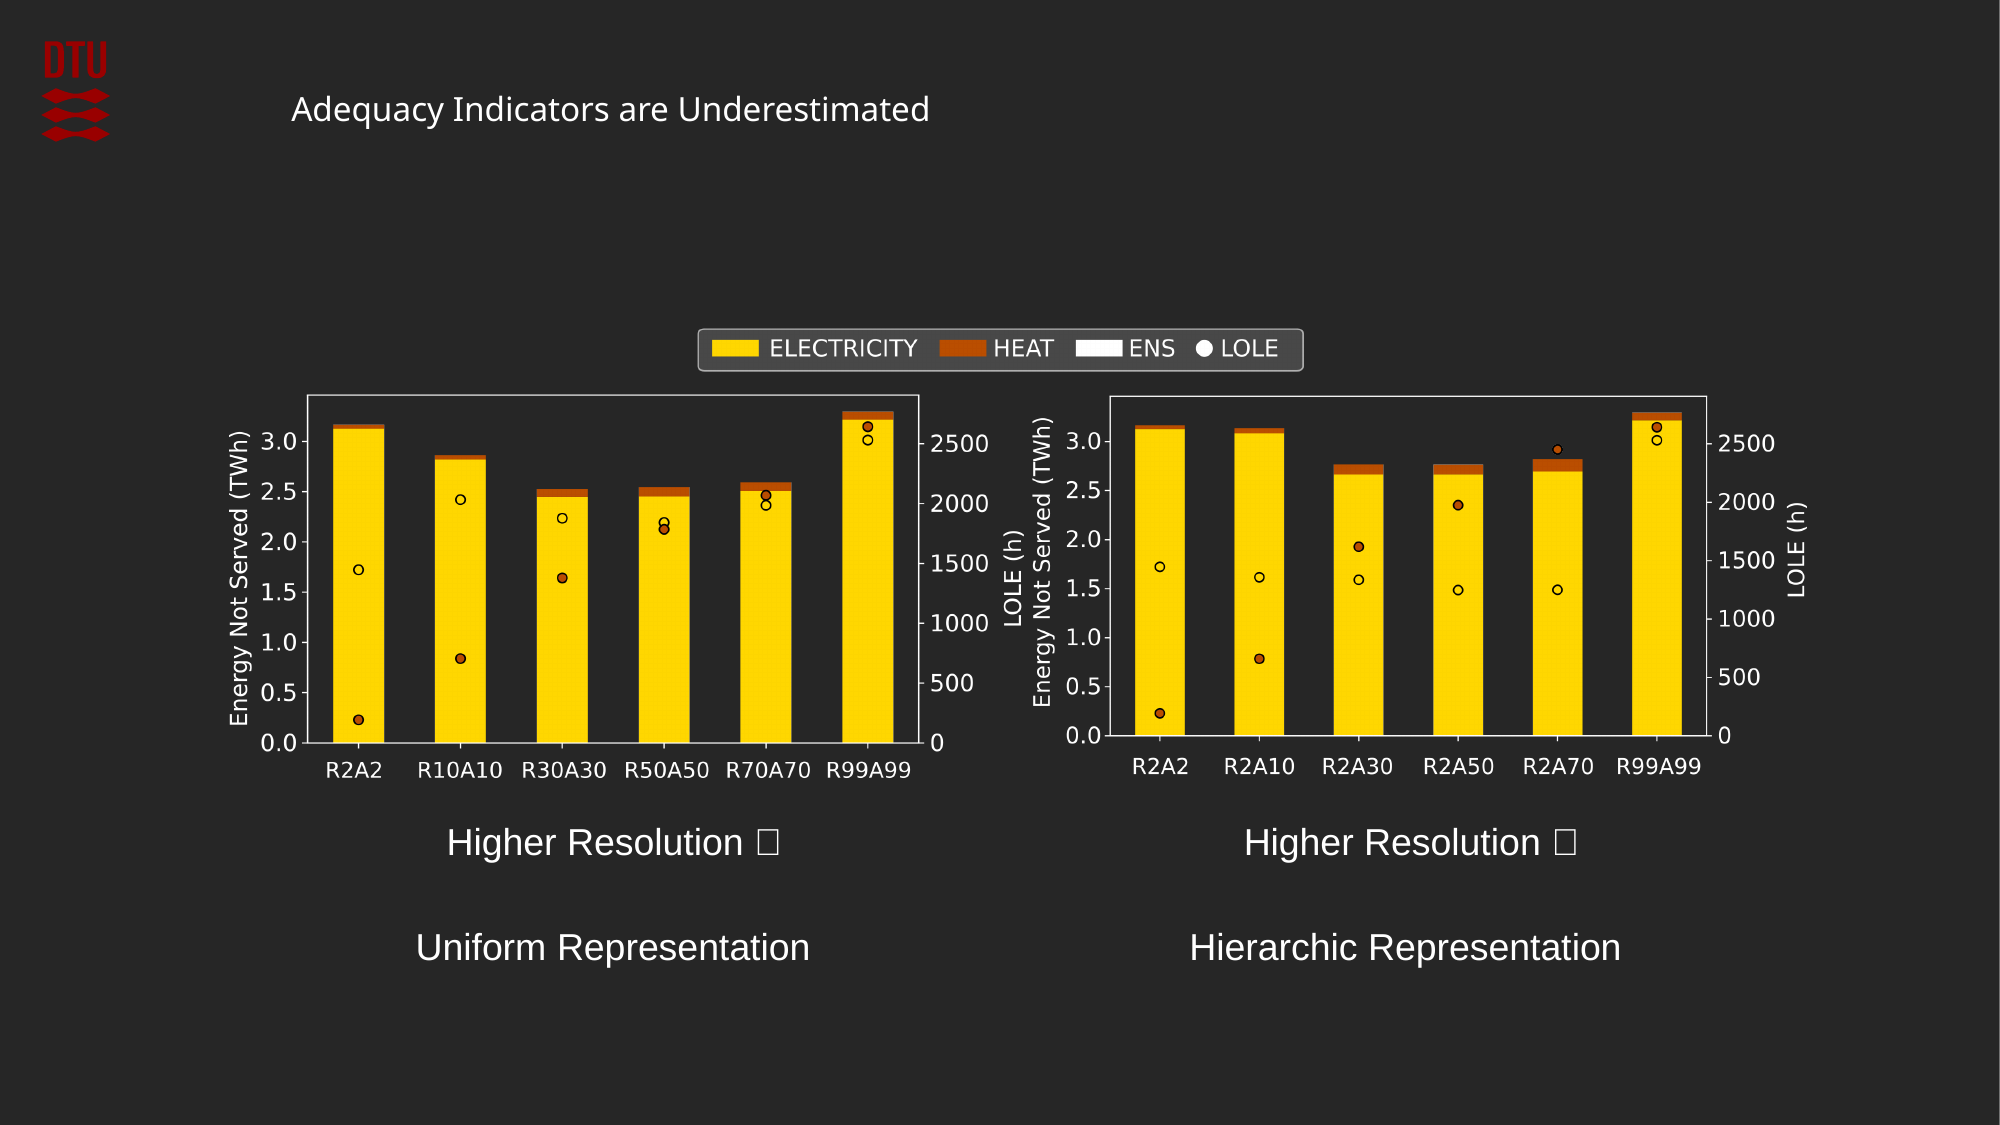

# Adequacy Indicators are Underestimated
Higher Resolution 
Higher Resolution 
Uniform Representation
Hierarchic Representation